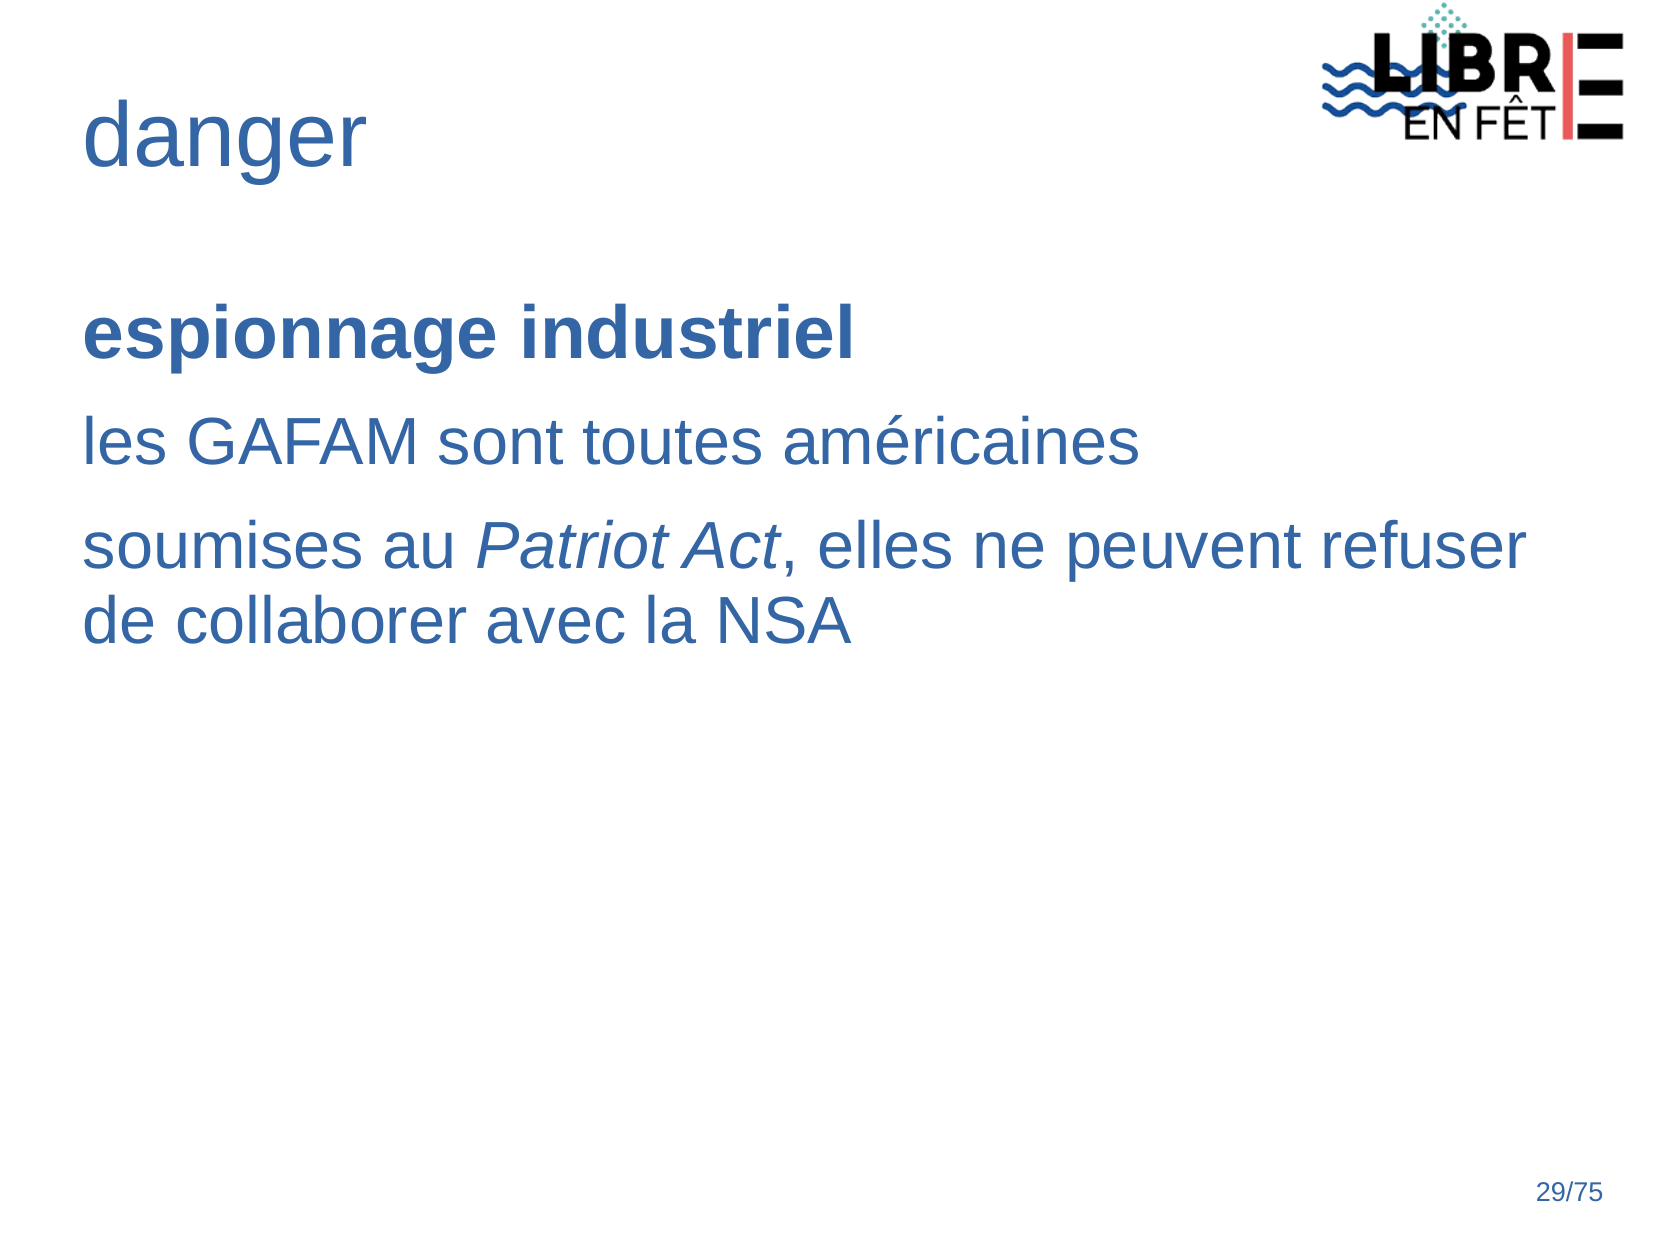

# danger
espionnage industriel
les GAFAM sont toutes américaines
soumises au Patriot Act, elles ne peuvent refuser de collaborer avec la NSA